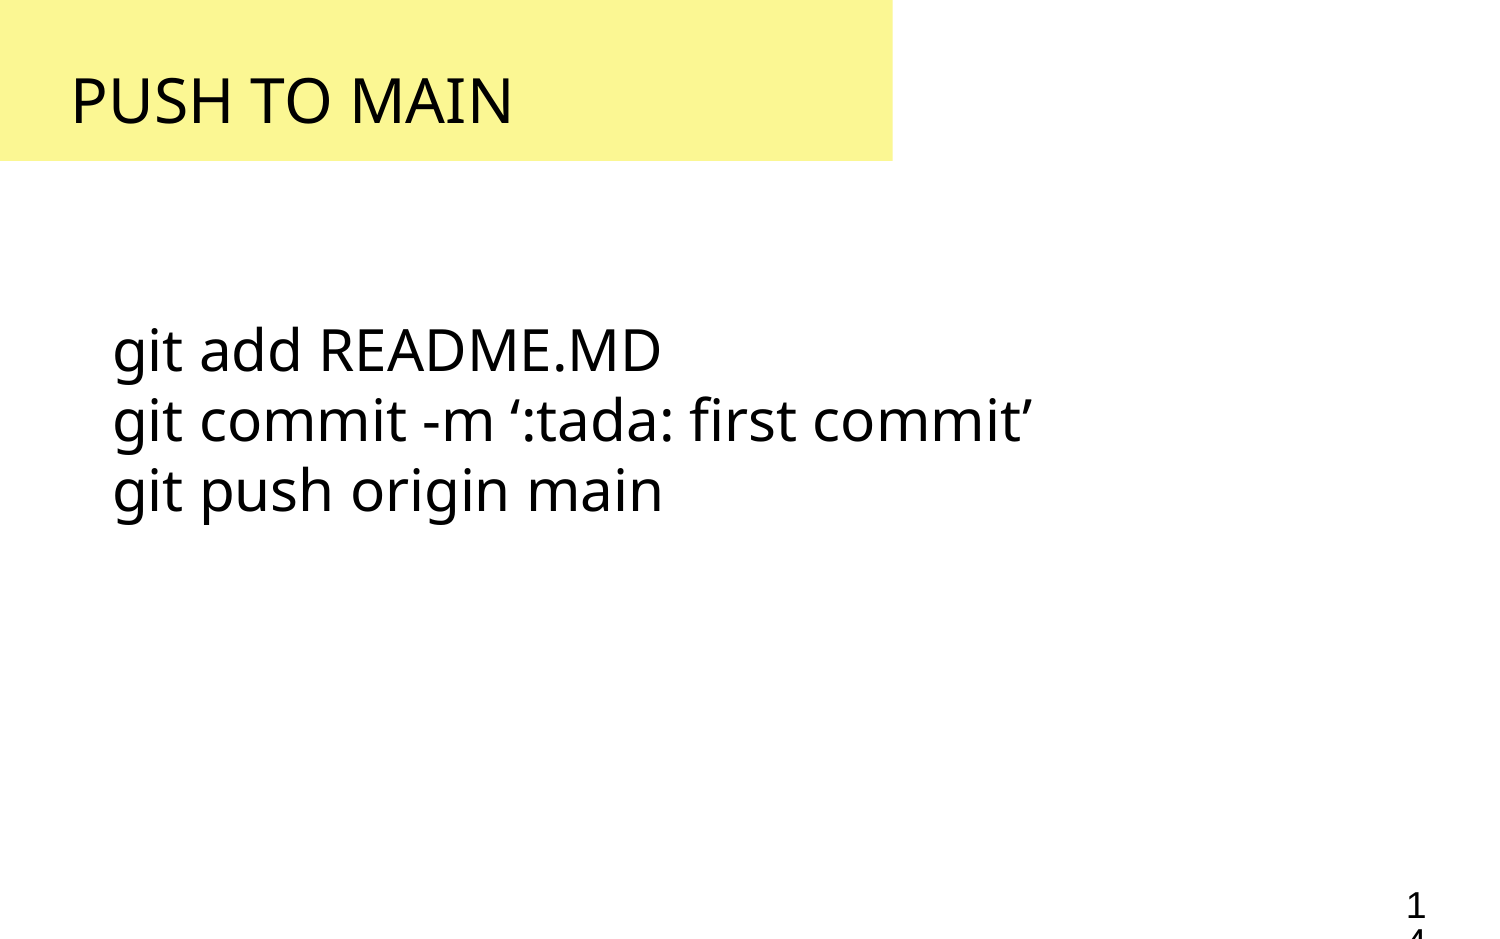

PUSH TO MAIN
git add README.MD
git commit -m ‘:tada: first commit’
git push origin main